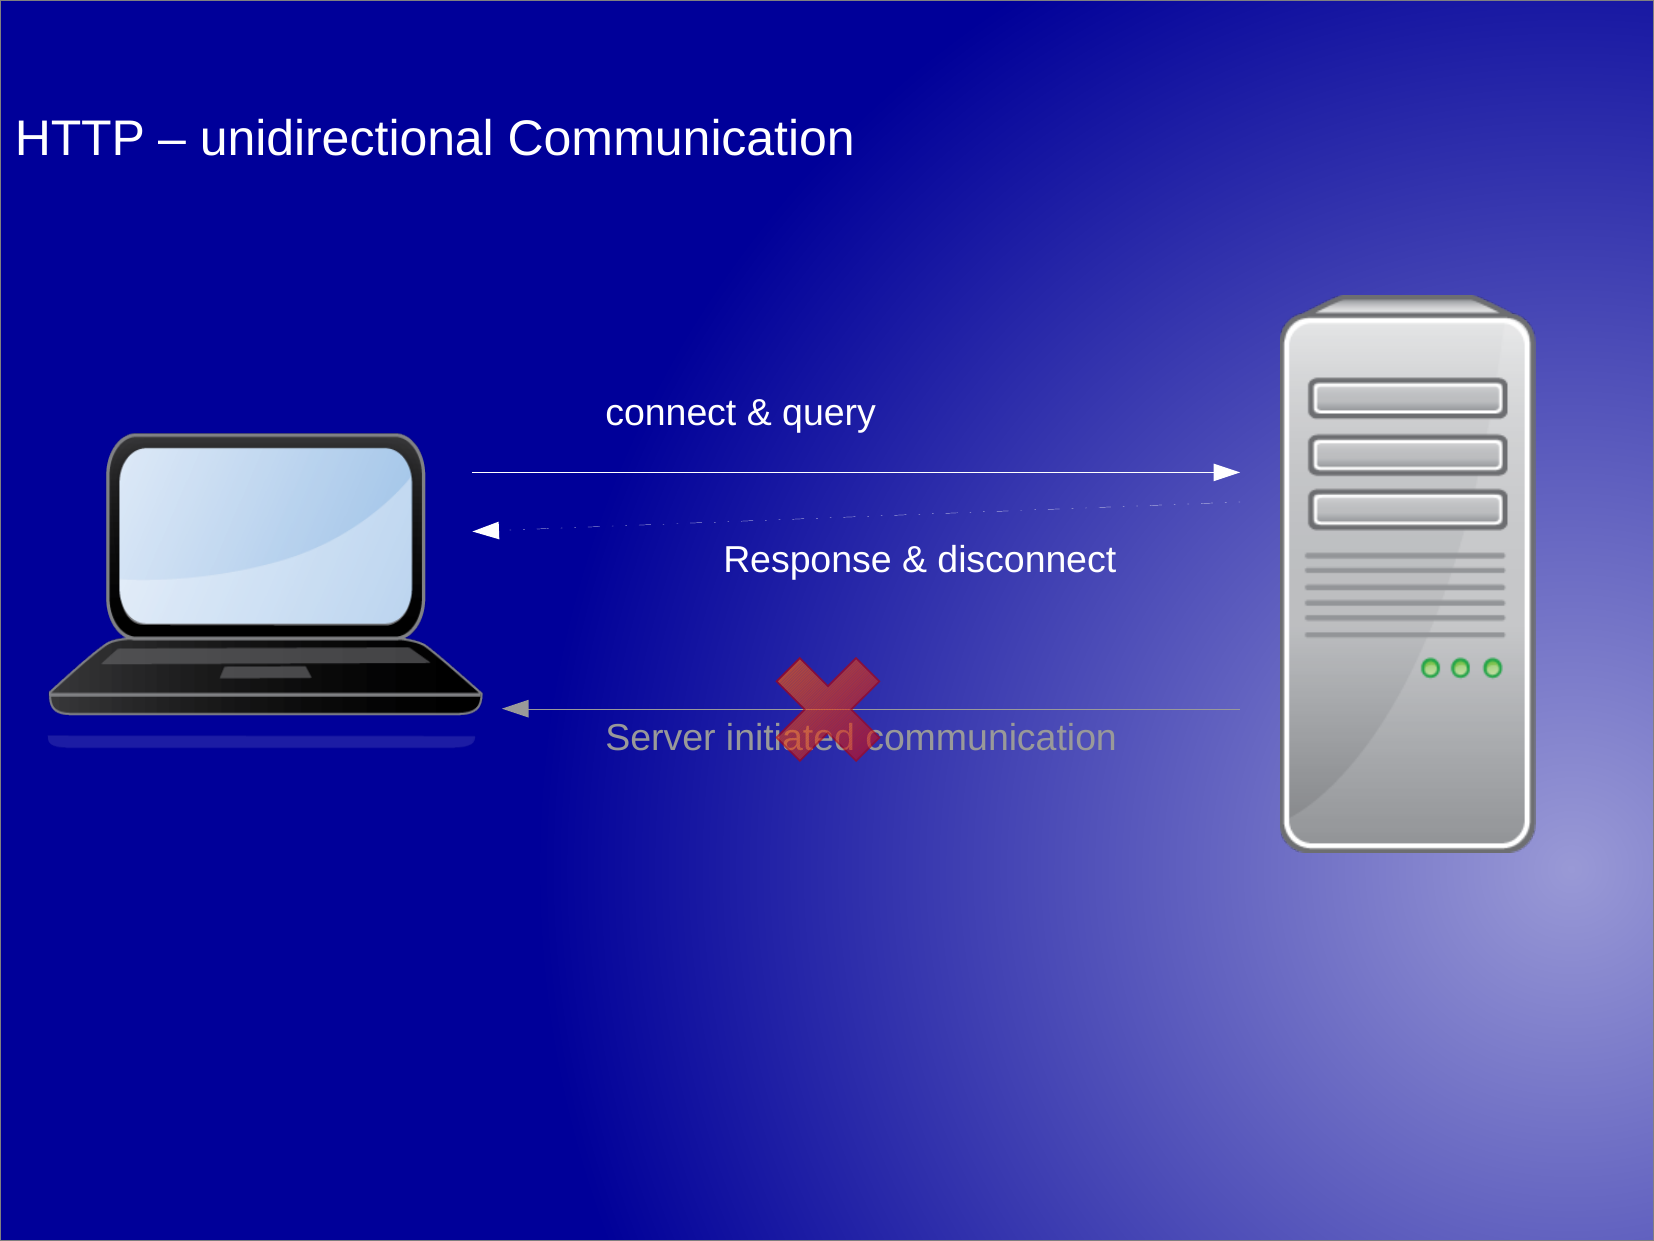

HTTP – unidirectional Communication
connect & query
Response & disconnect
Server initiated communication